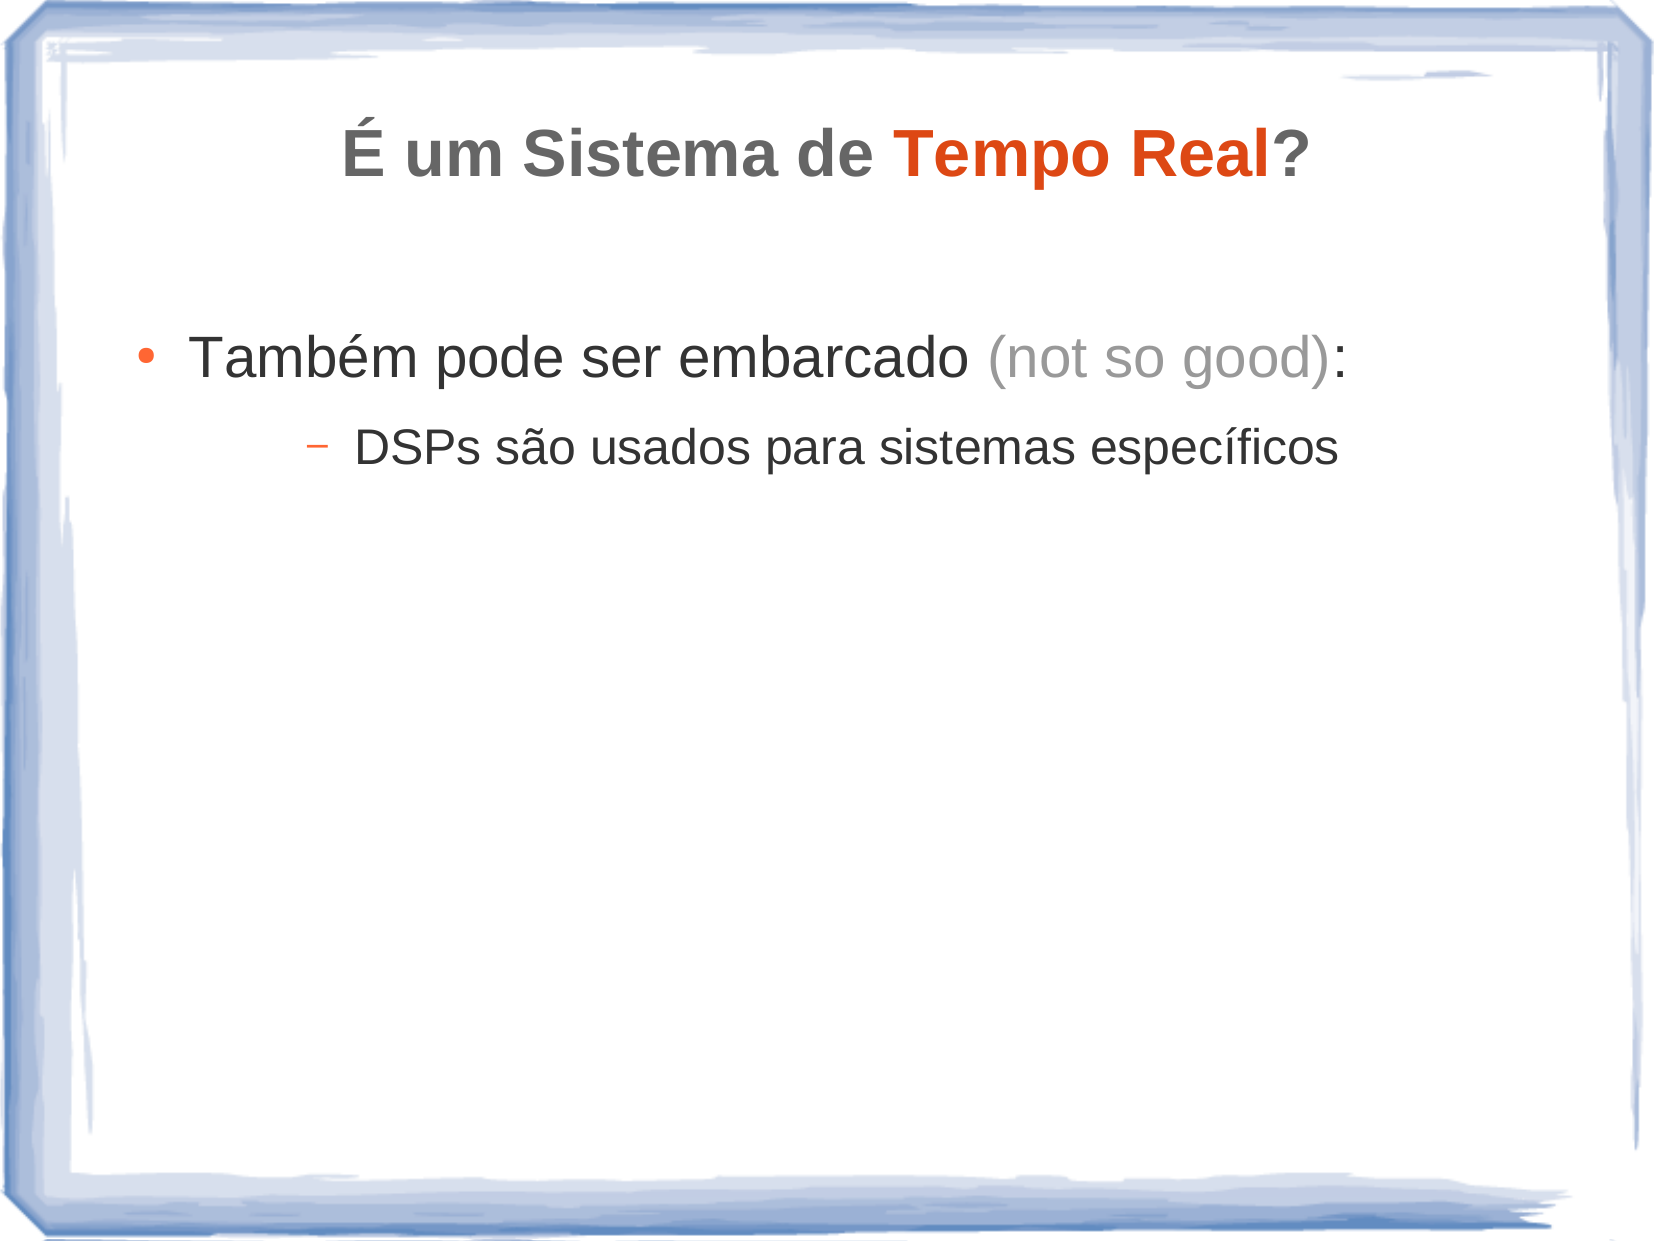

# É um Sistema de Tempo Real?
Também pode ser embarcado (not so good):
DSPs são usados para sistemas específicos